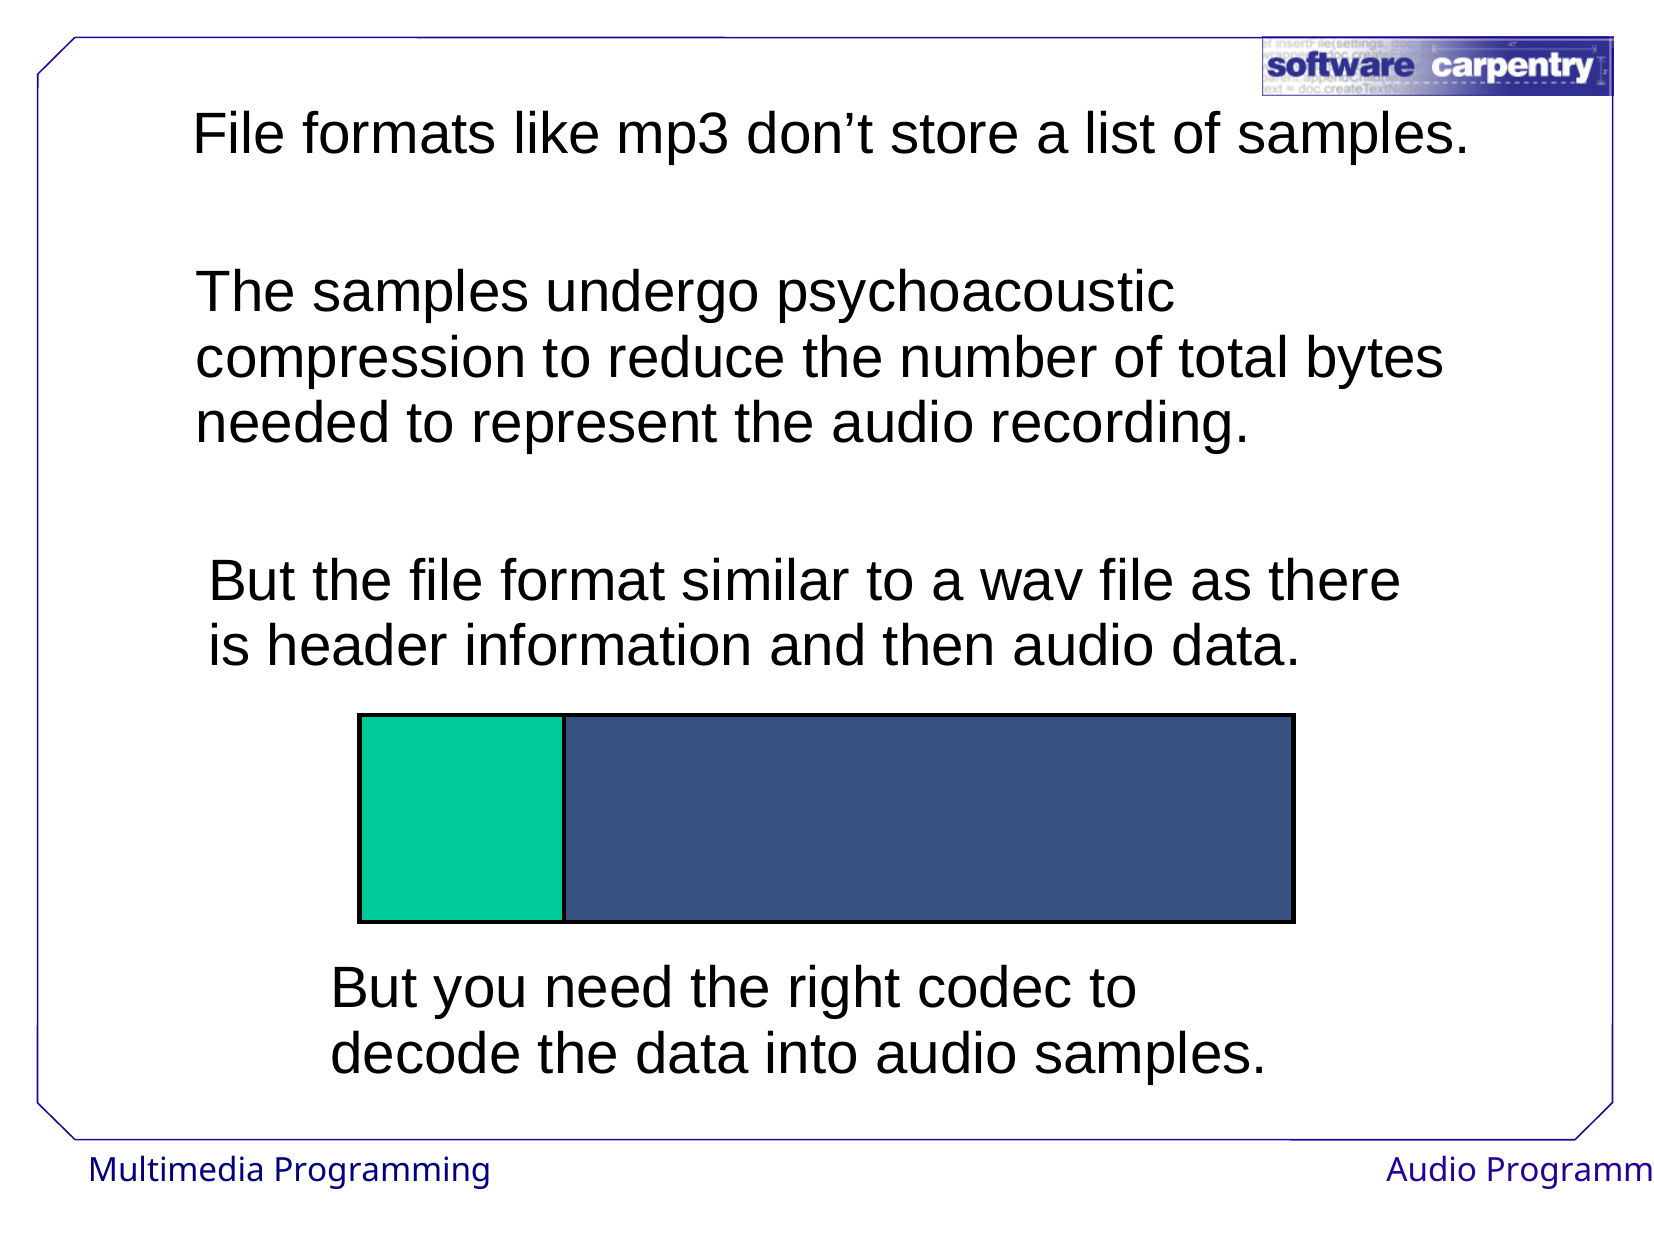

File formats like mp3 don’t store a list of samples.
The samples undergo psychoacoustic compression to reduce the number of total bytes needed to represent the audio recording.
But the file format similar to a wav file as there is header information and then audio data.
But you need the right codec to decode the data into audio samples.